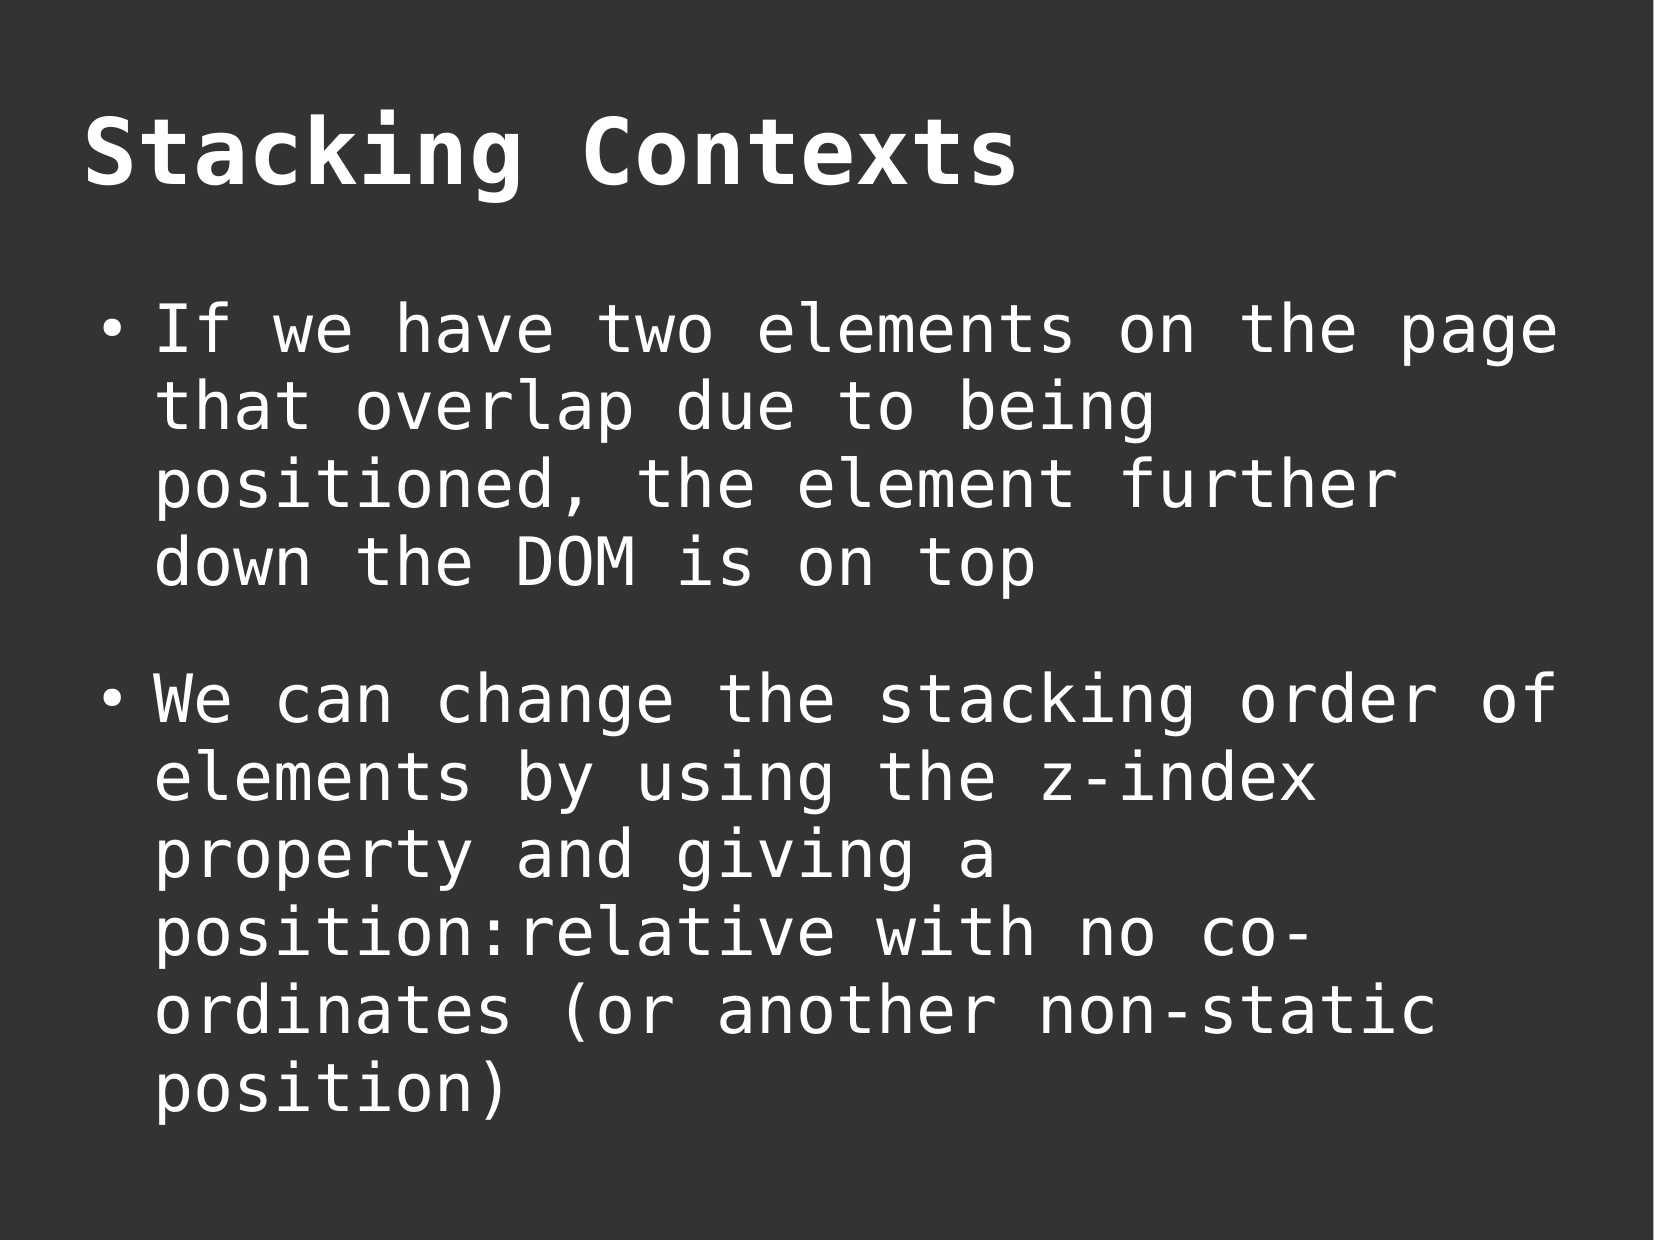

# Stacking Contexts
If we have two elements on the page that overlap due to being positioned, the element further down the DOM is on top
We can change the stacking order of elements by using the z-index property and giving a position:relative with no co-ordinates (or another non-static position)